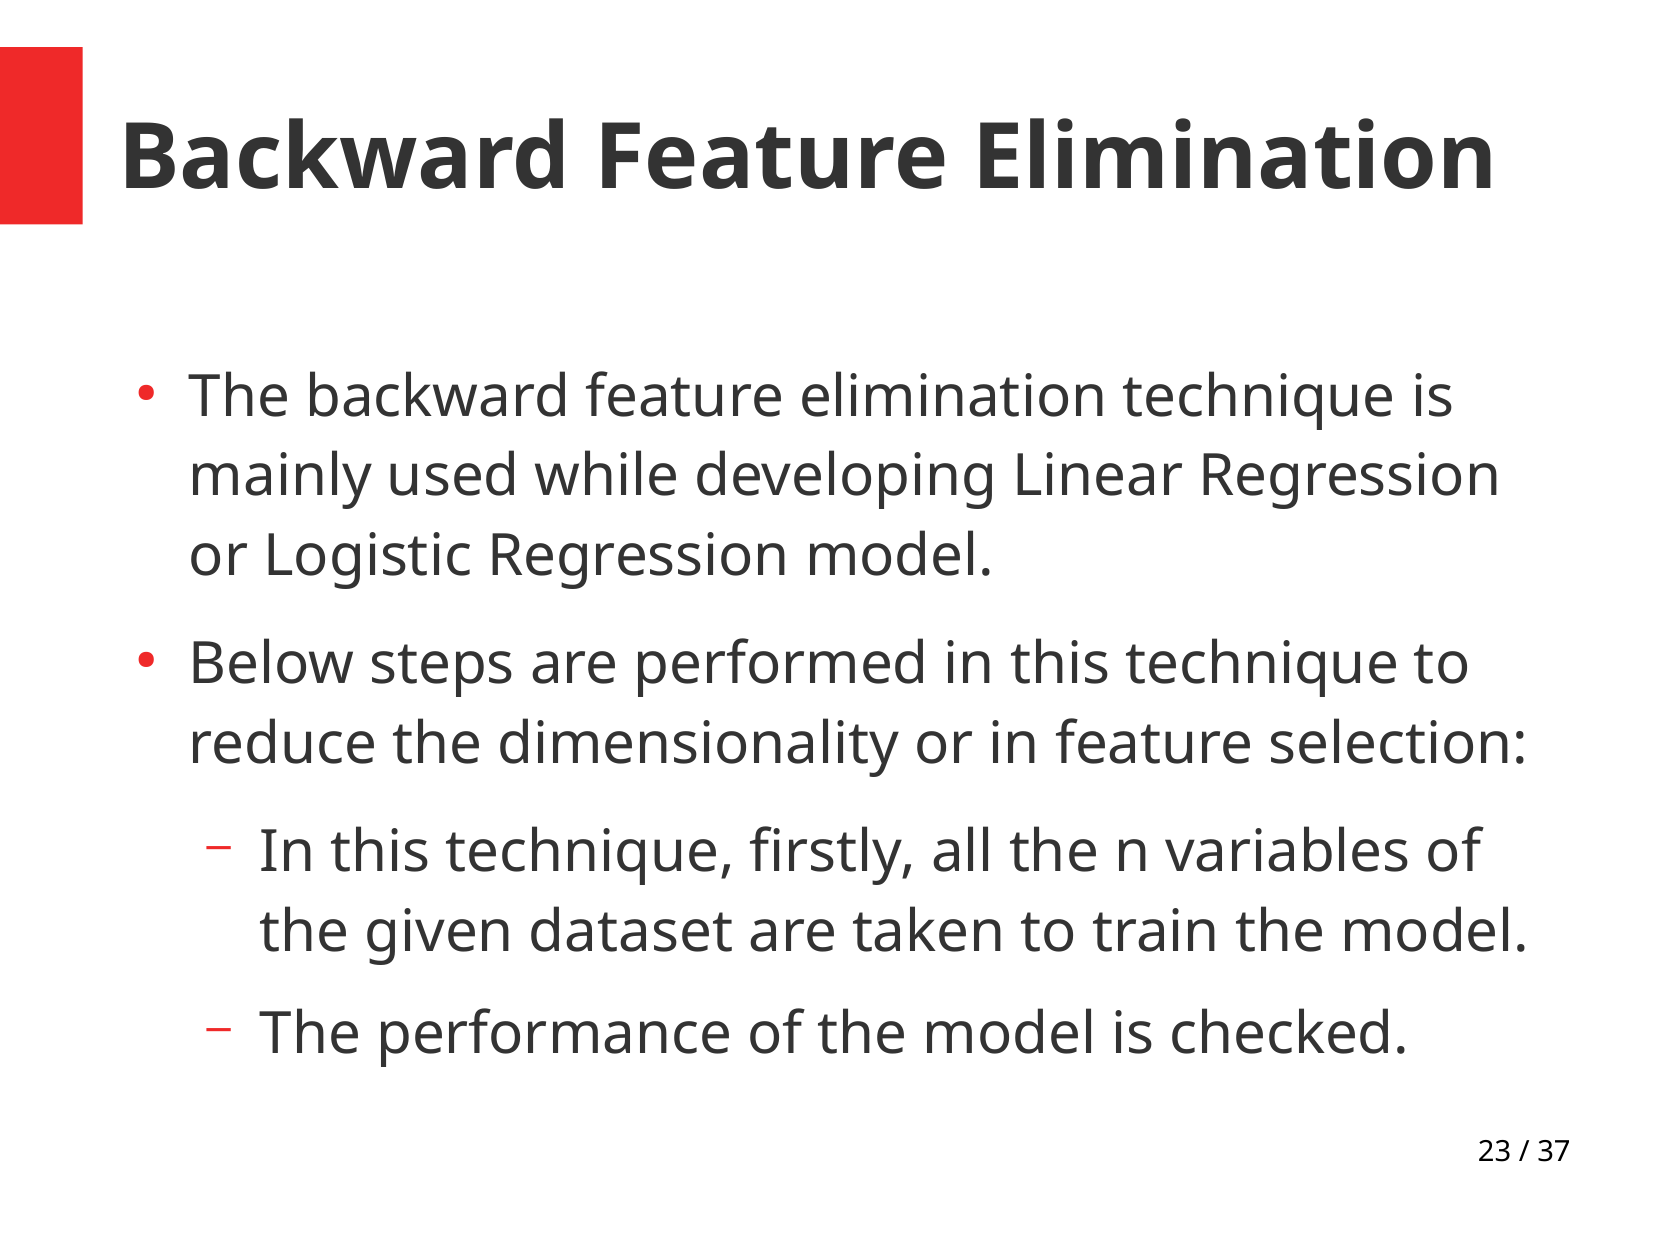

# Backward Feature Elimination
The backward feature elimination technique is mainly used while developing Linear Regression or Logistic Regression model.
Below steps are performed in this technique to reduce the dimensionality or in feature selection:
In this technique, firstly, all the n variables of the given dataset are taken to train the model.
The performance of the model is checked.
23